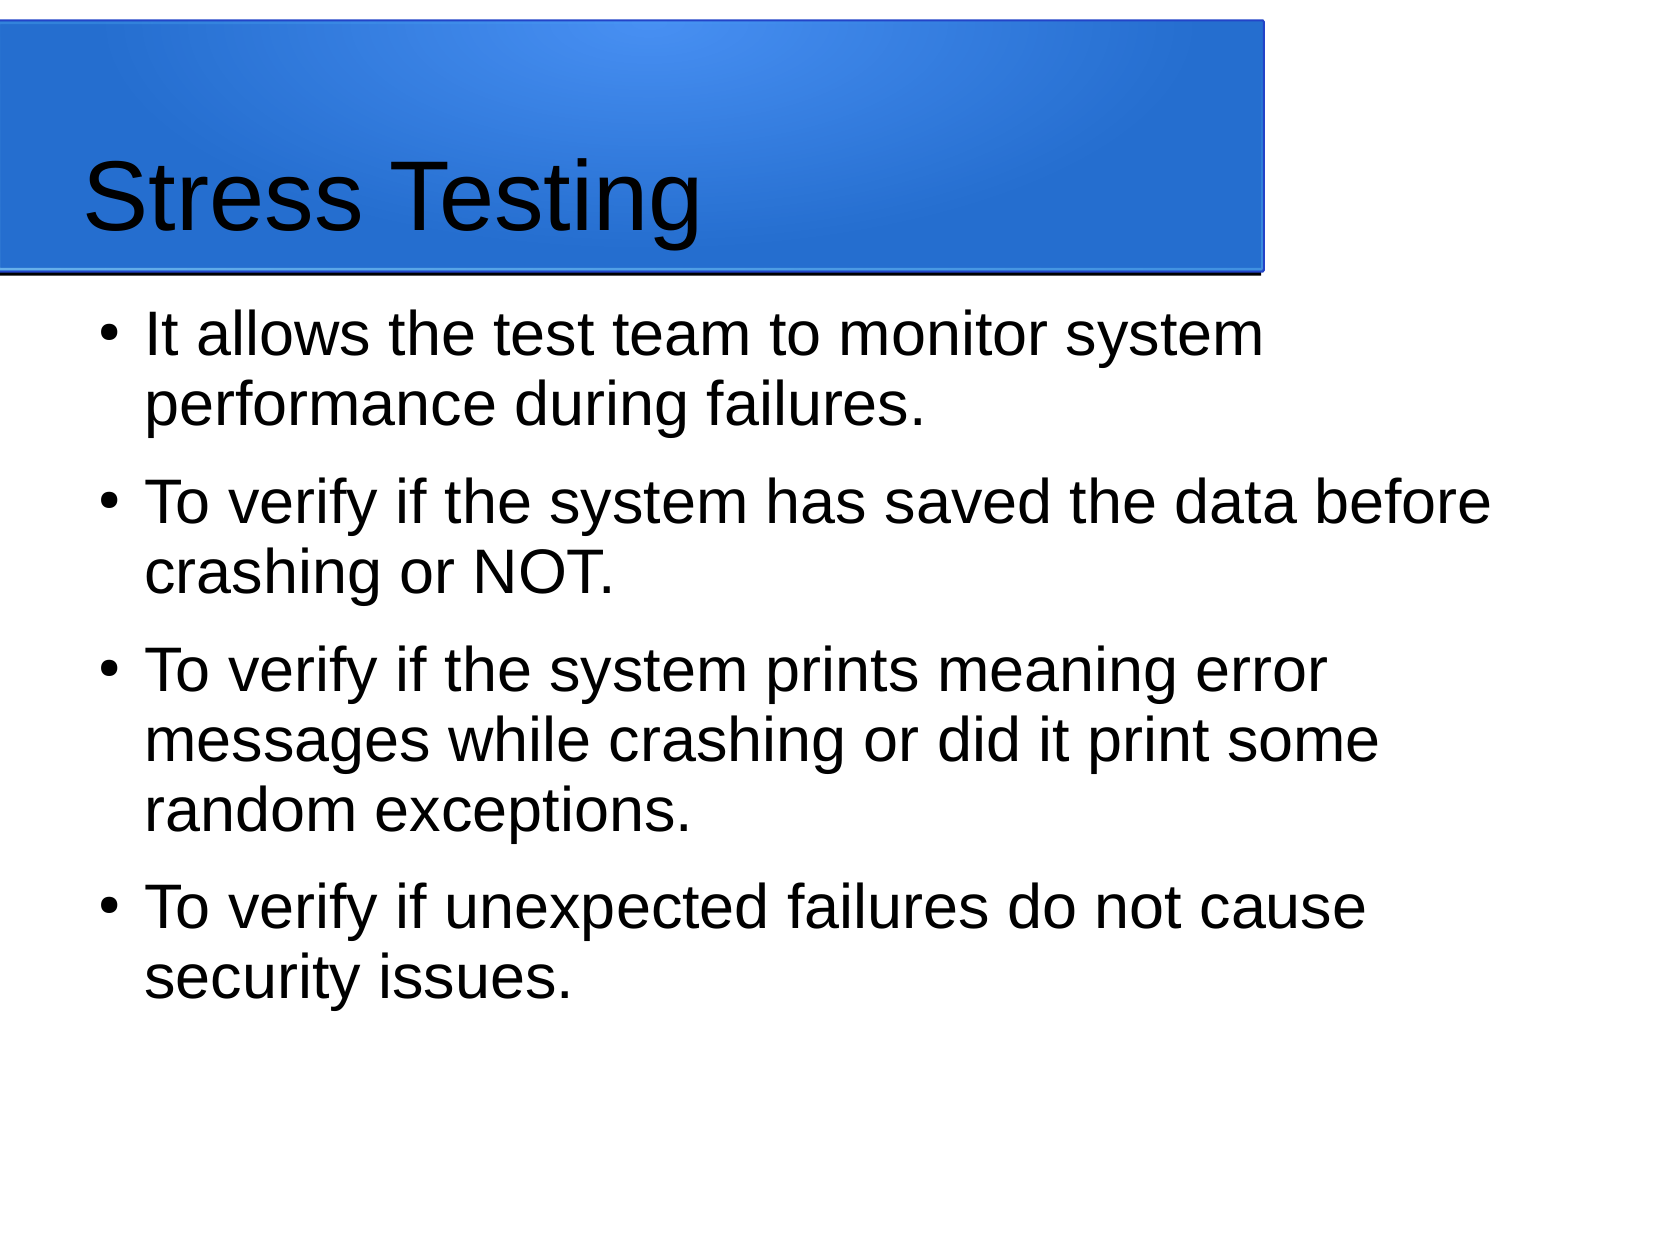

# Stress Testing
It allows the test team to monitor system performance during failures.
To verify if the system has saved the data before crashing or NOT.
To verify if the system prints meaning error messages while crashing or did it print some random exceptions.
To verify if unexpected failures do not cause security issues.